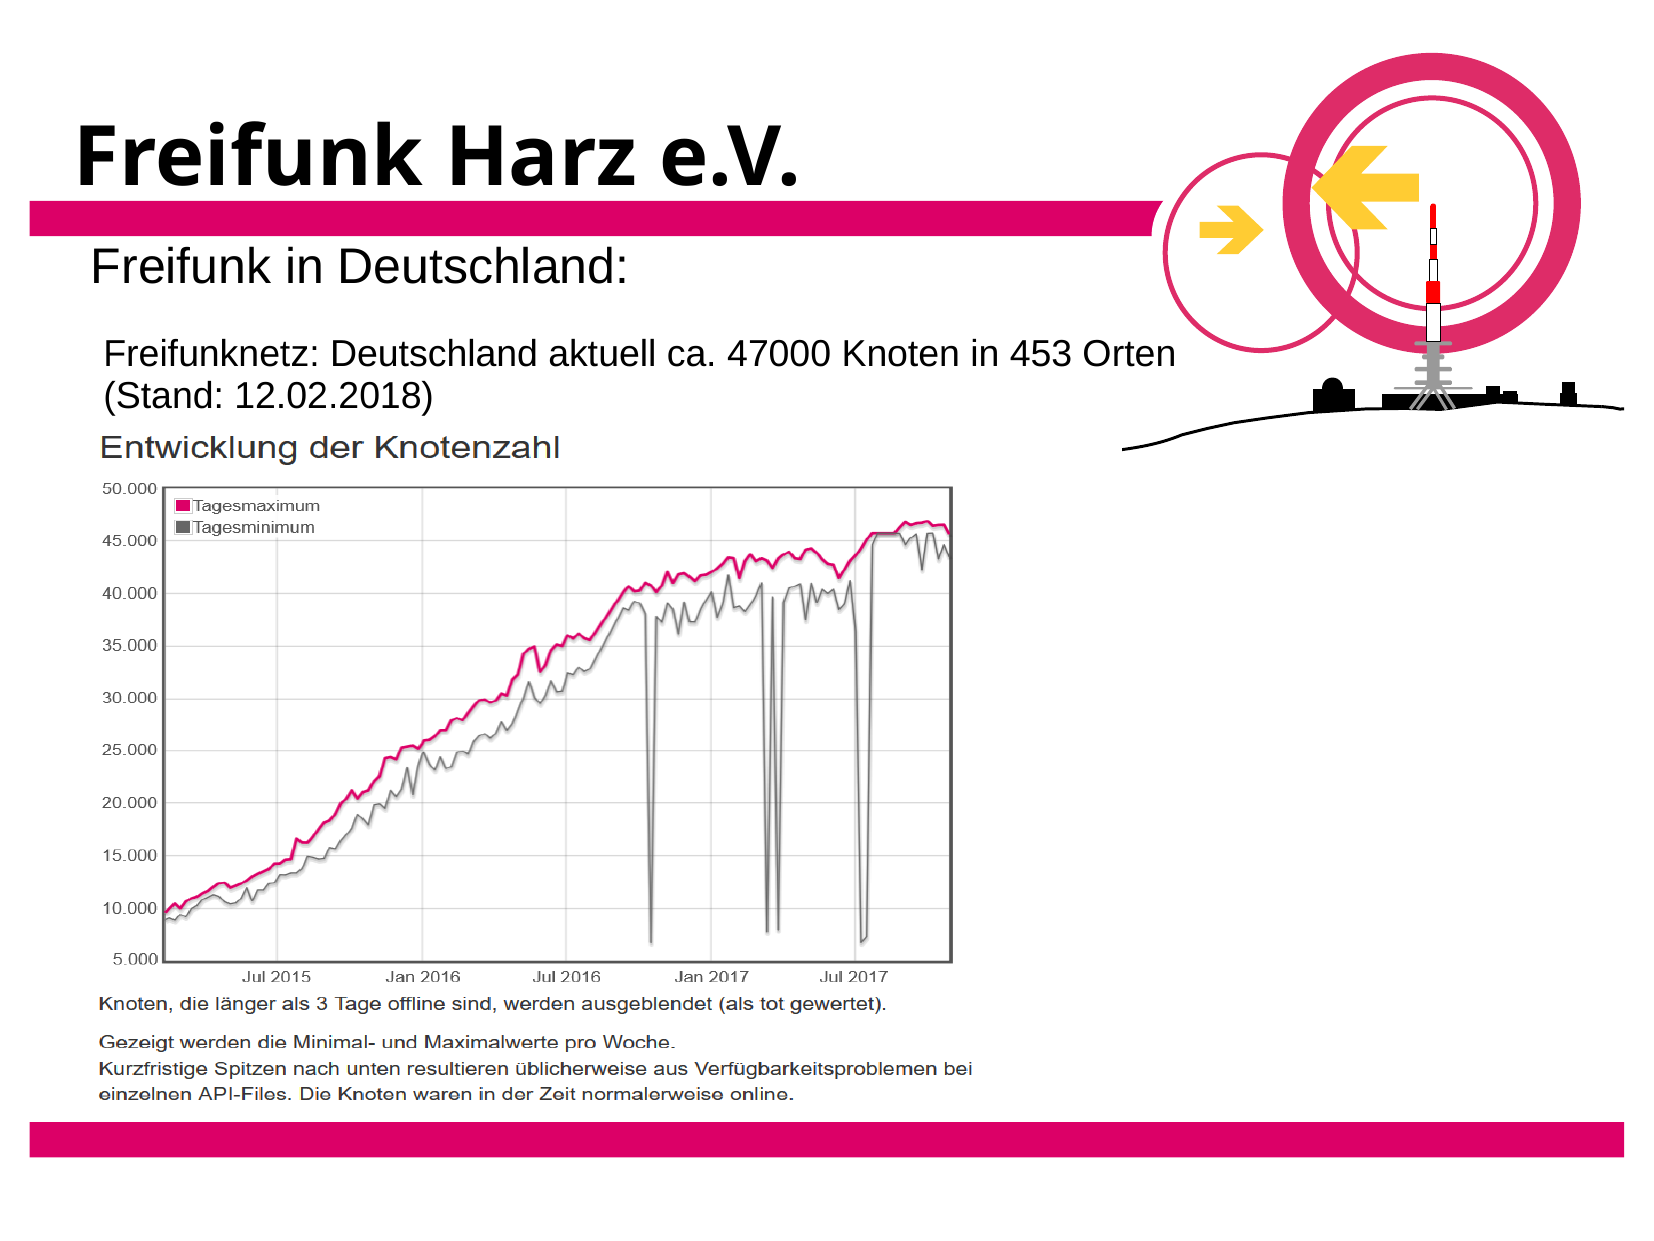

# Freifunk in Deutschland:
Freifunknetz: Deutschland aktuell ca. 47000 Knoten in 453 Orten
(Stand: 12.02.2018)